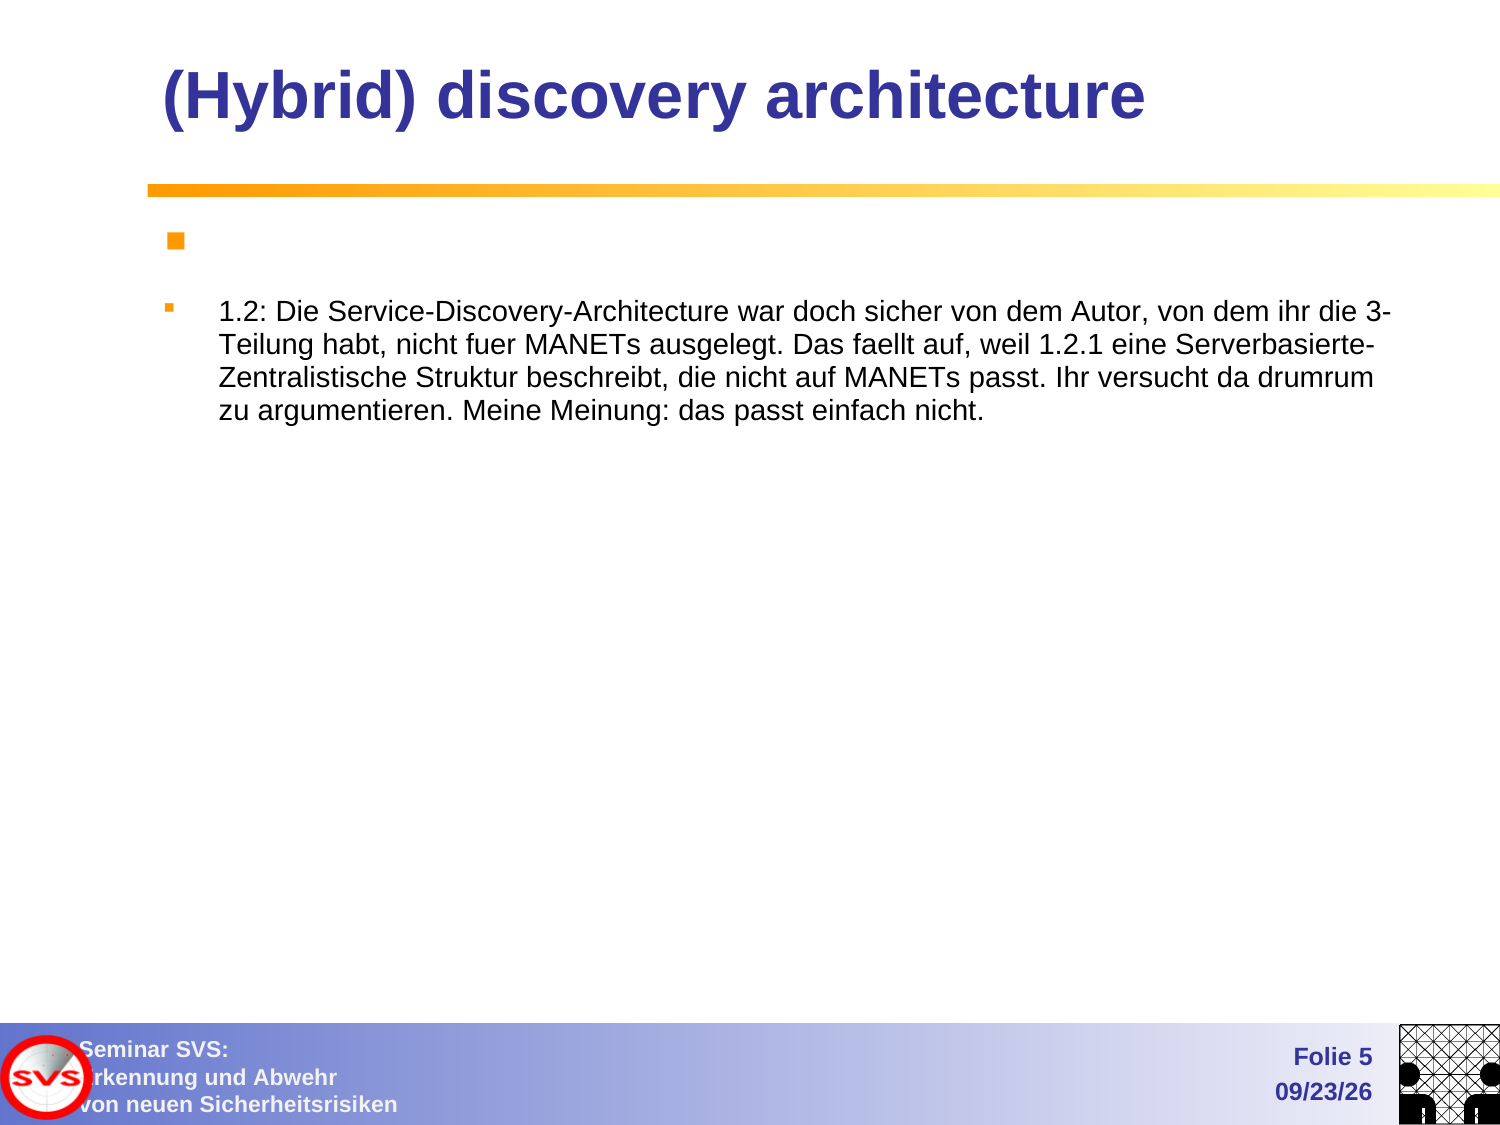

# (Hybrid) discovery architecture
1.2: Die Service-Discovery-Architecture war doch sicher von dem Autor, von dem ihr die 3-Teilung habt, nicht fuer MANETs ausgelegt. Das faellt auf, weil 1.2.1 eine Serverbasierte-Zentralistische Struktur beschreibt, die nicht auf MANETs passt. Ihr versucht da drumrum zu argumentieren. Meine Meinung: das passt einfach nicht.
5